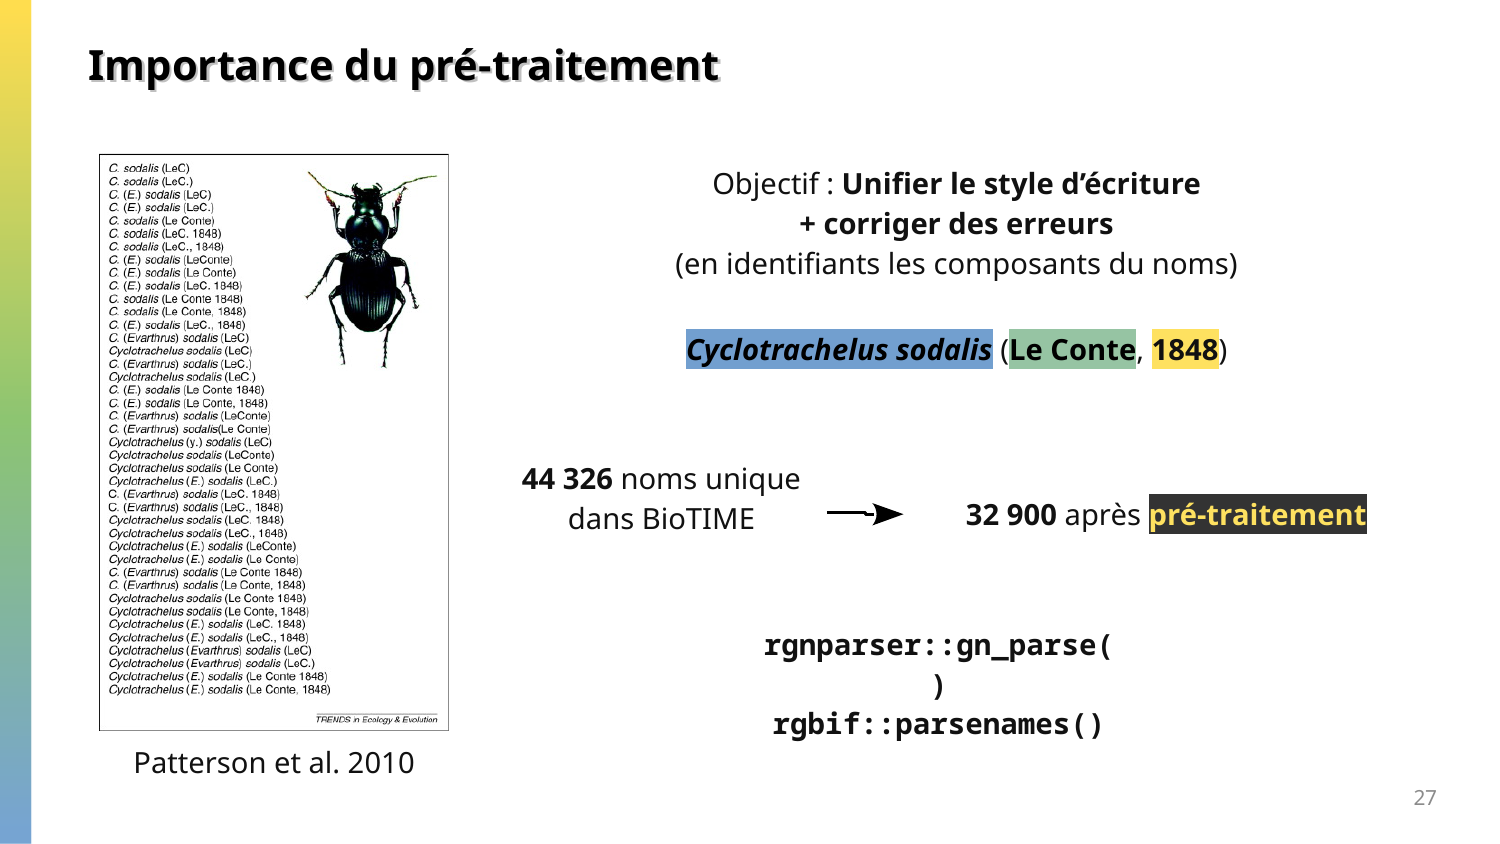

# Importance du pré-traitement
Objectif : Unifier le style d’écriture
+ corriger des erreurs
(en identifiants les composants du noms)
Cyclotrachelus sodalis (Le Conte, 1848)
44 326 noms unique dans BioTIME
32 900 après pré-traitement
rgnparser::gn_parse()
rgbif::parsenames()
Patterson et al. 2010